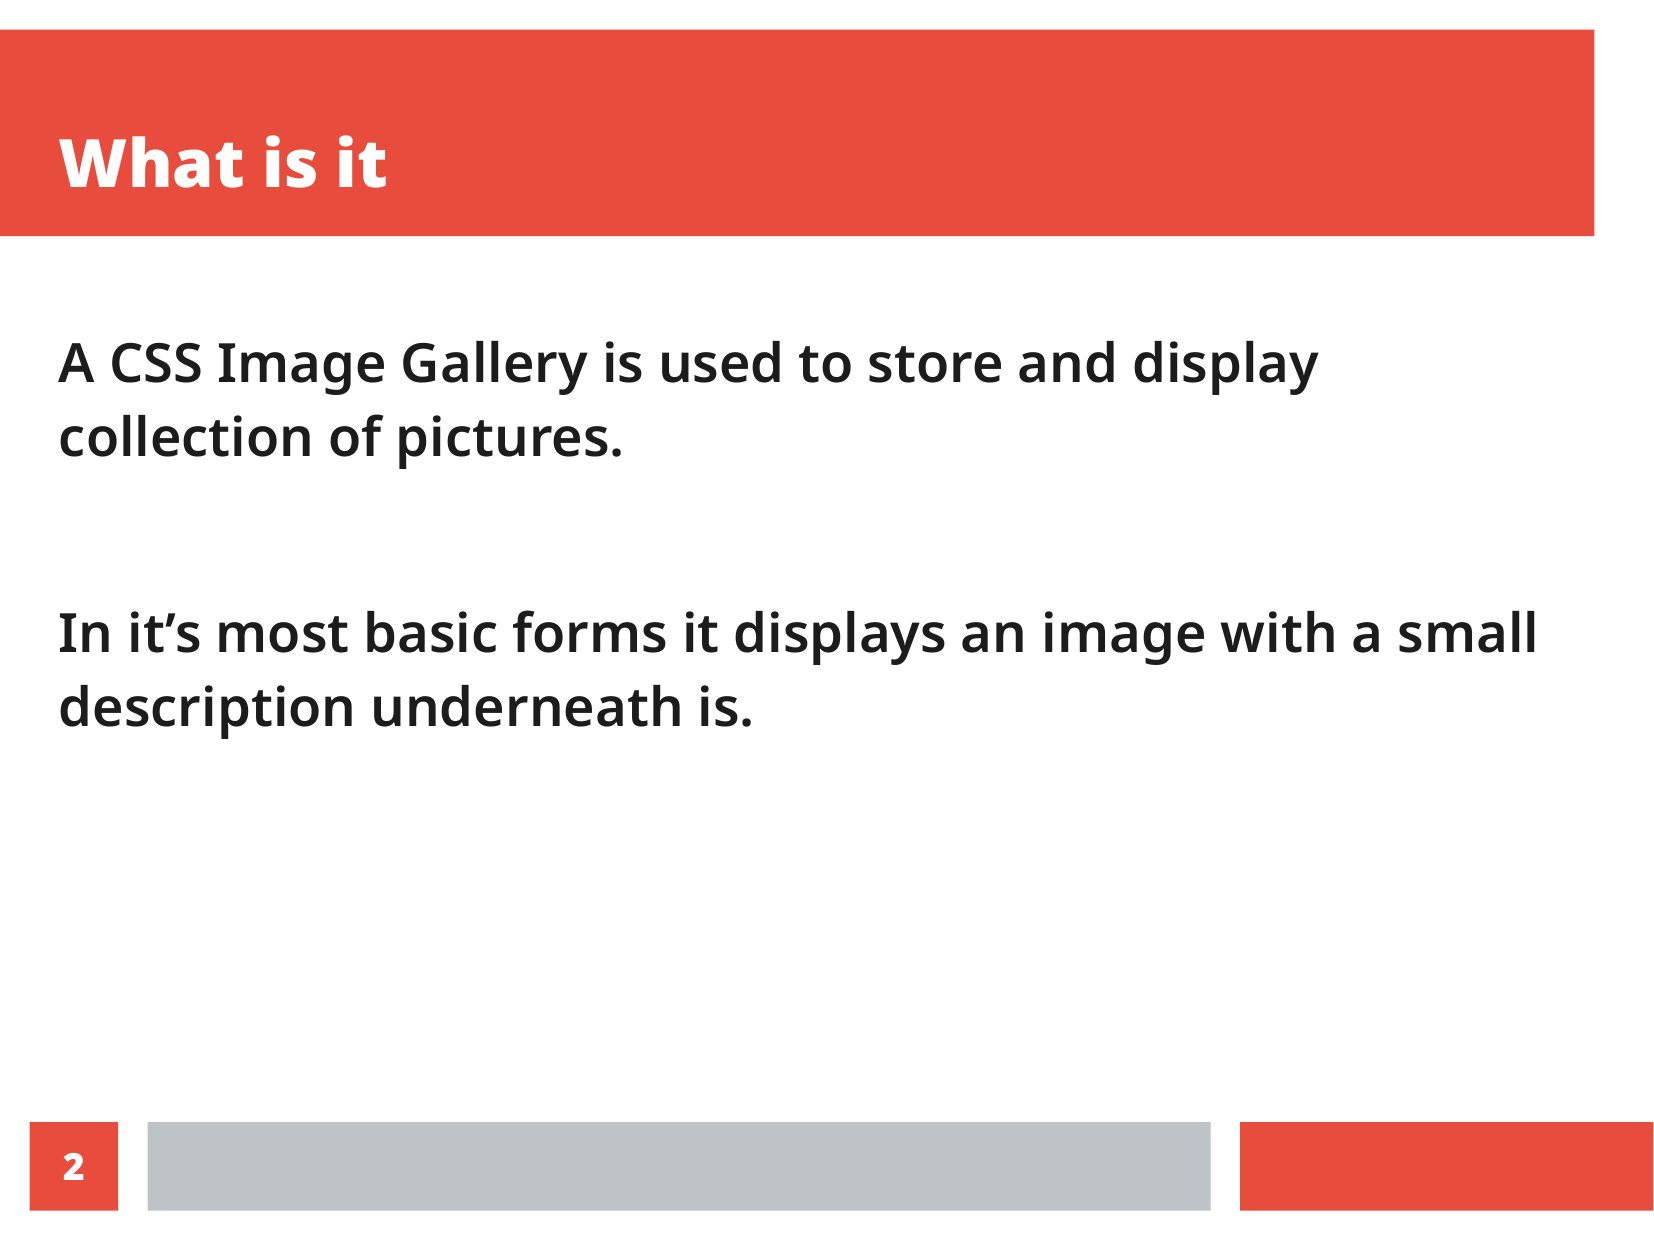

# What is it
A CSS Image Gallery is used to store and display collection of pictures.
In it’s most basic forms it displays an image with a small description underneath is.
2